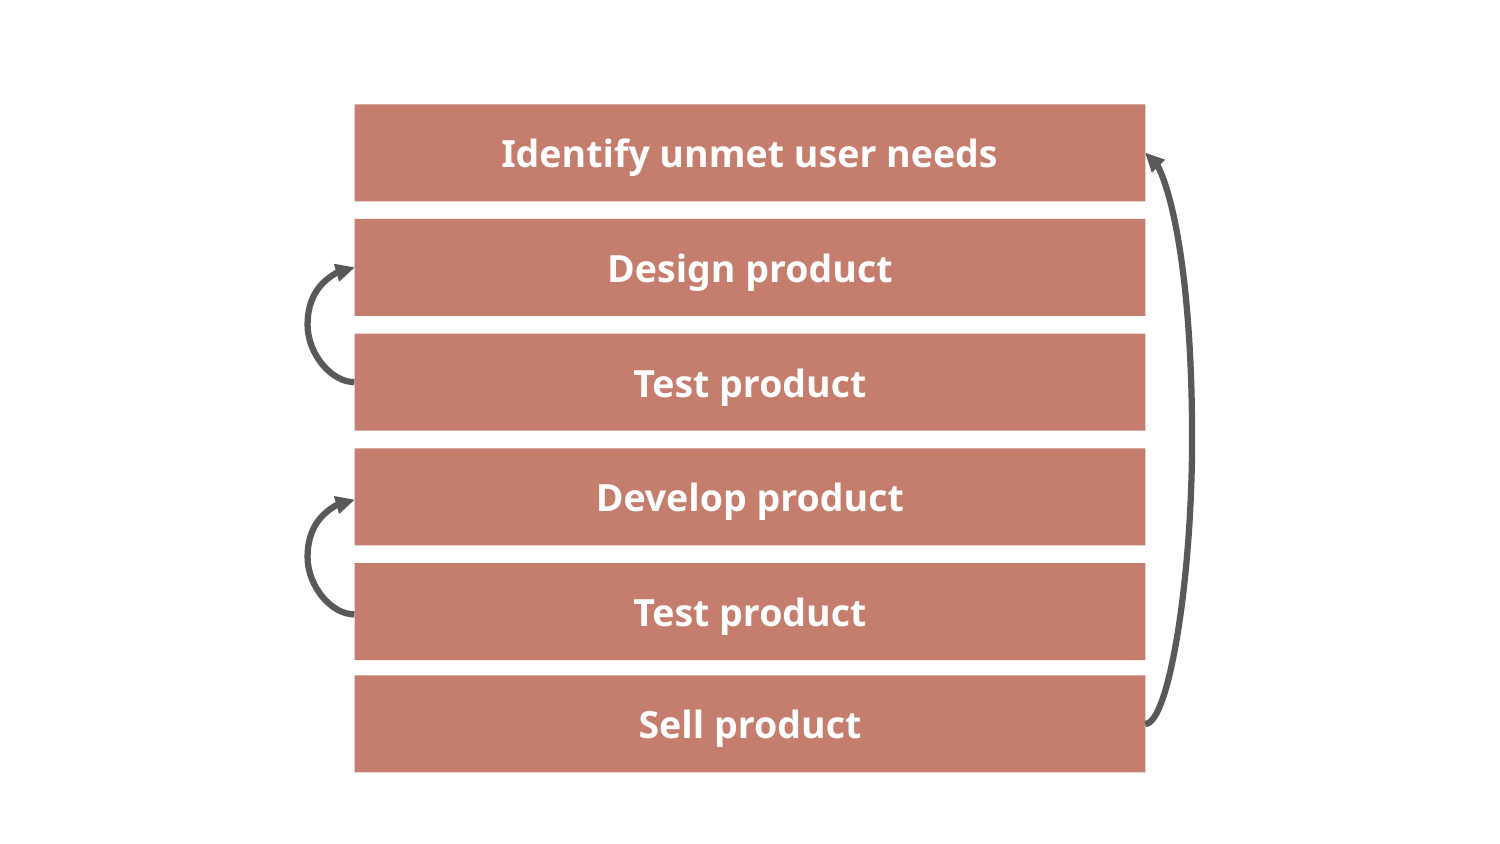

Identify unmet user needs
Design product
Test product
Develop product
Test product
Sell product